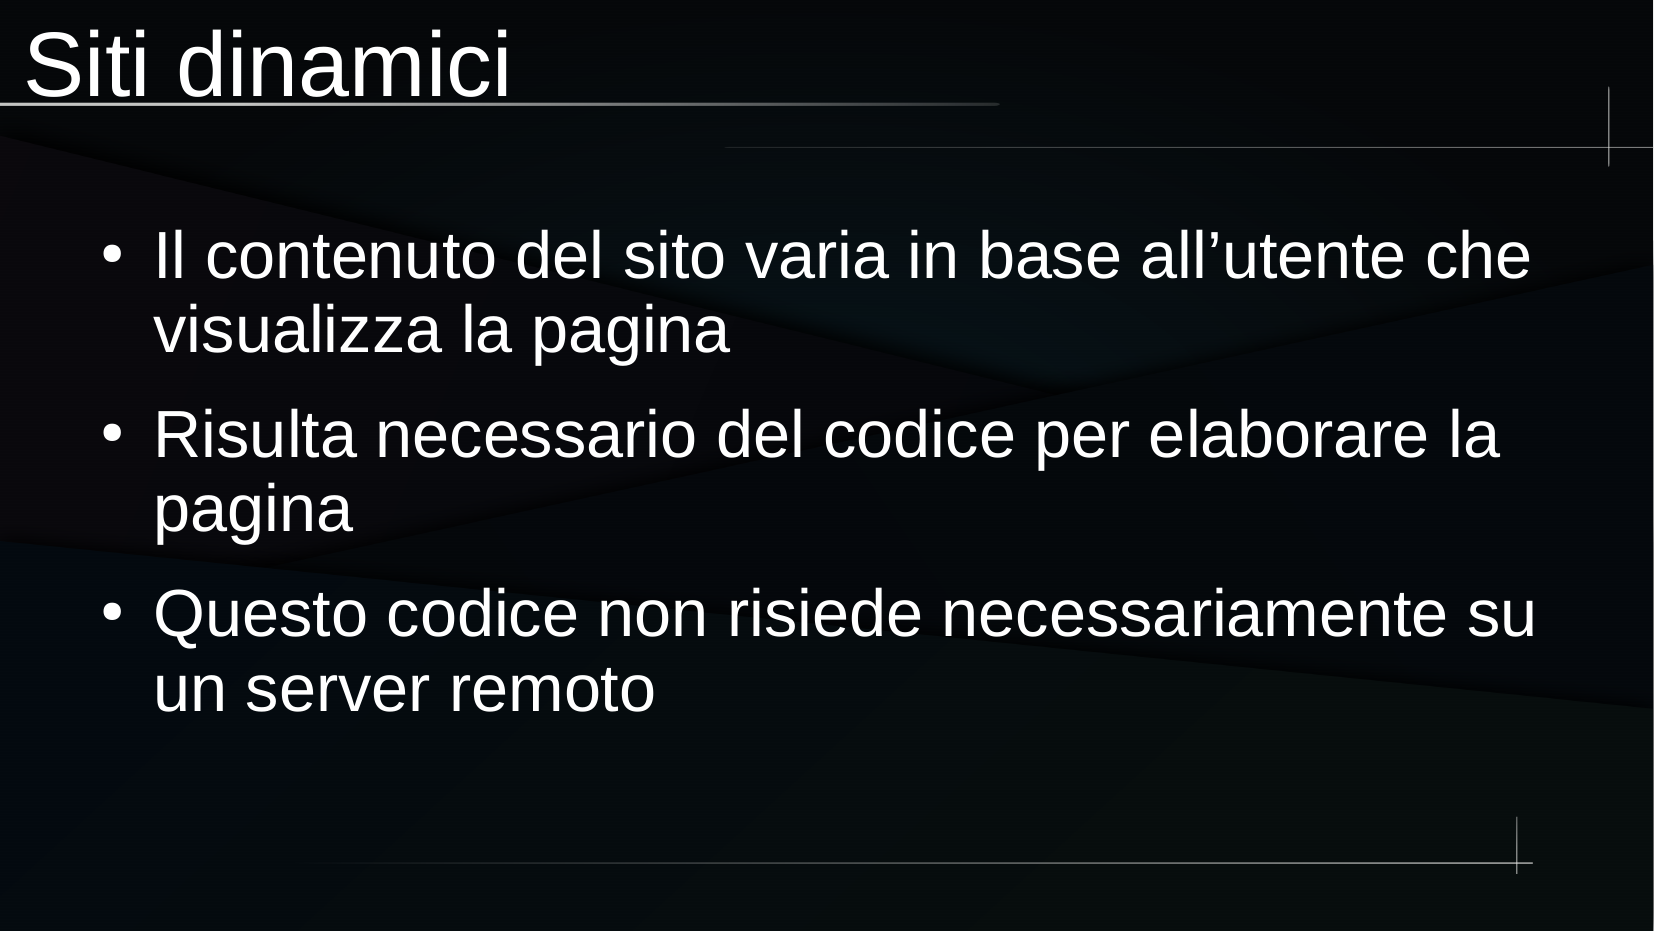

# Siti dinamici
Il contenuto del sito varia in base all’utente che visualizza la pagina
Risulta necessario del codice per elaborare la pagina
Questo codice non risiede necessariamente su un server remoto